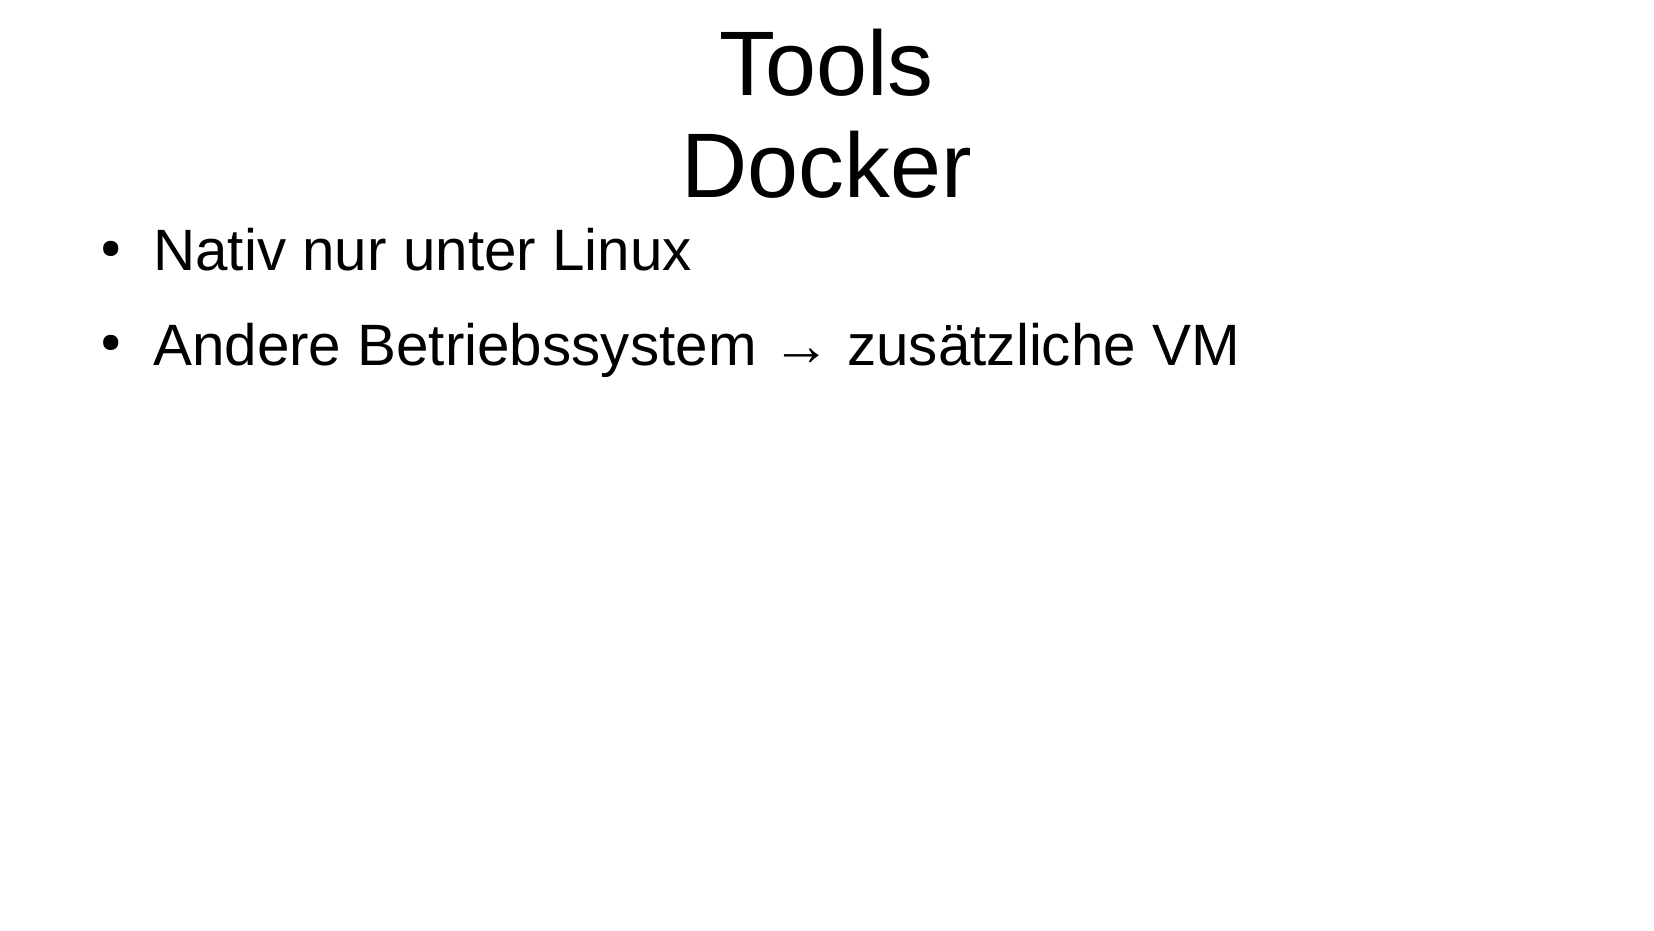

# Tools Docker
Nativ nur unter Linux
Andere Betriebssystem → zusätzliche VM